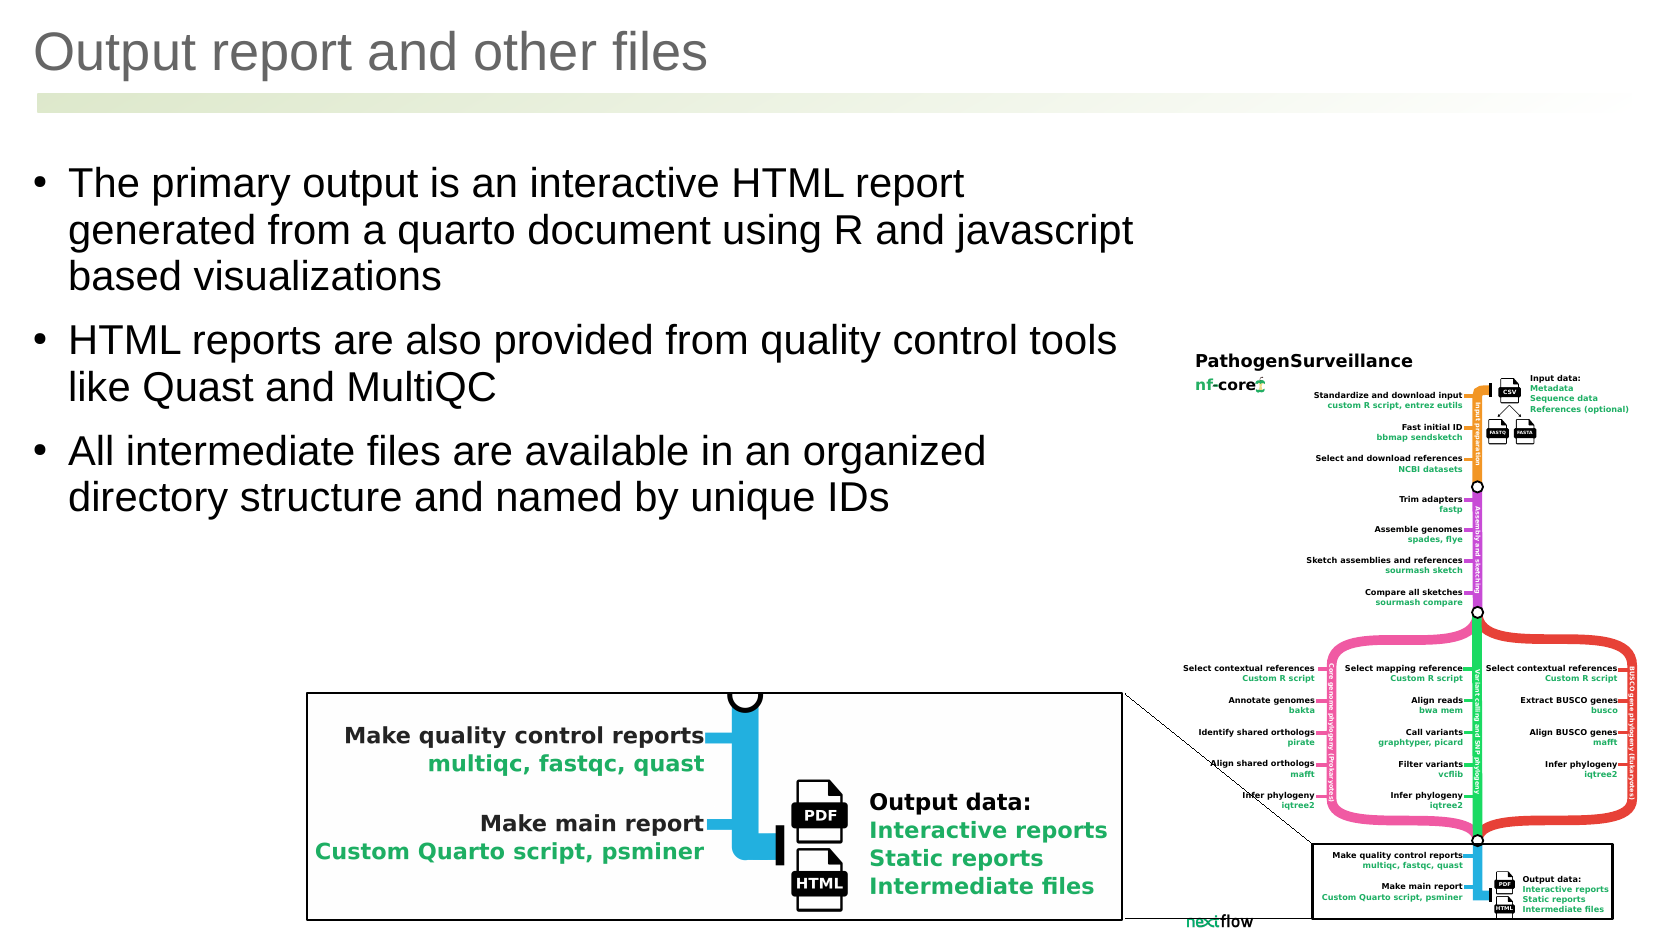

Output report and other files
The primary output is an interactive HTML report generated from a quarto document using R and javascript based visualizations
HTML reports are also provided from quality control tools like Quast and MultiQC
All intermediate files are available in an organized directory structure and named by unique IDs